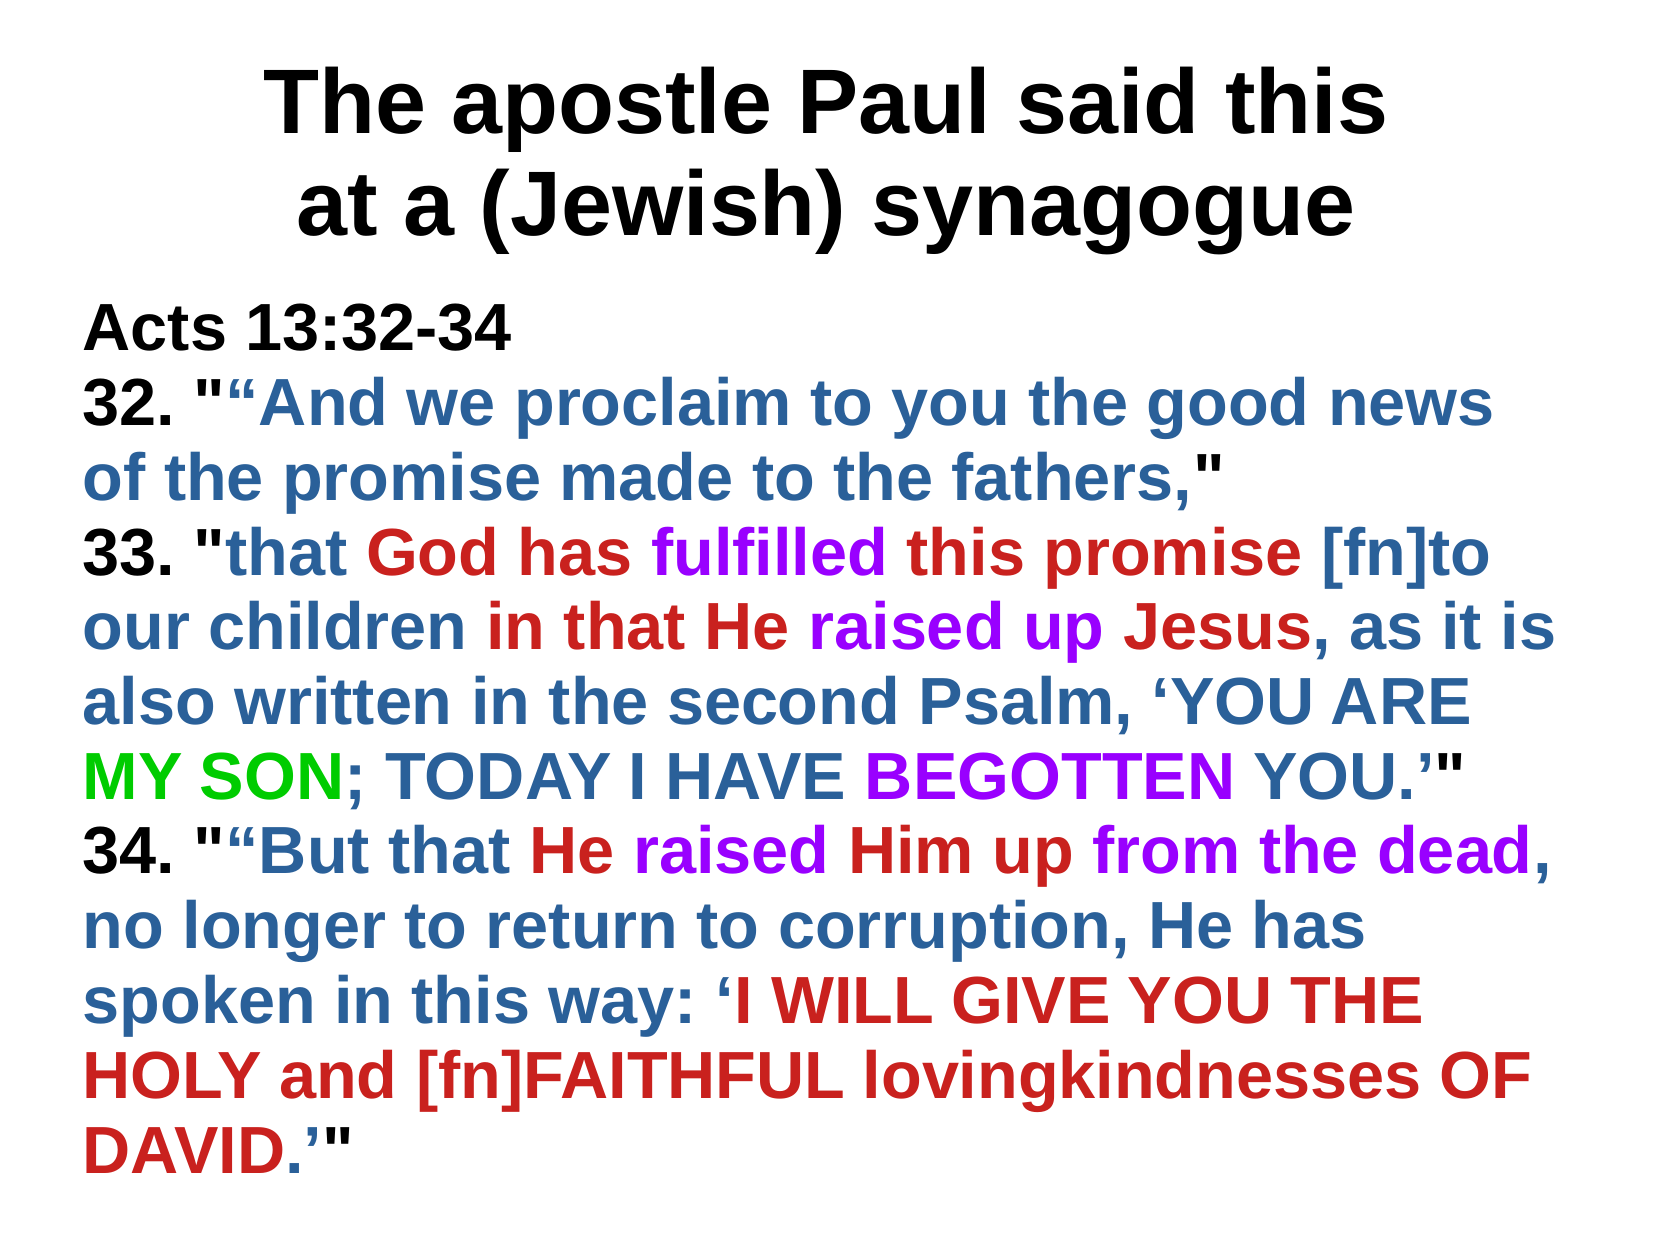

# The apostle Paul said this at a (Jewish) synagogue
Acts 13:32-34
32. "“And we proclaim to you the good news of the promise made to the fathers,"
33. "that God has fulfilled this promise [fn]to our children in that He raised up Jesus, as it is also written in the second Psalm, ‘YOU ARE MY SON; TODAY I HAVE BEGOTTEN YOU.’"
34. "“But that He raised Him up from the dead, no longer to return to corruption, He has spoken in this way: ‘I WILL GIVE YOU THE HOLY and [fn]FAITHFUL lovingkindnesses OF DAVID.’"